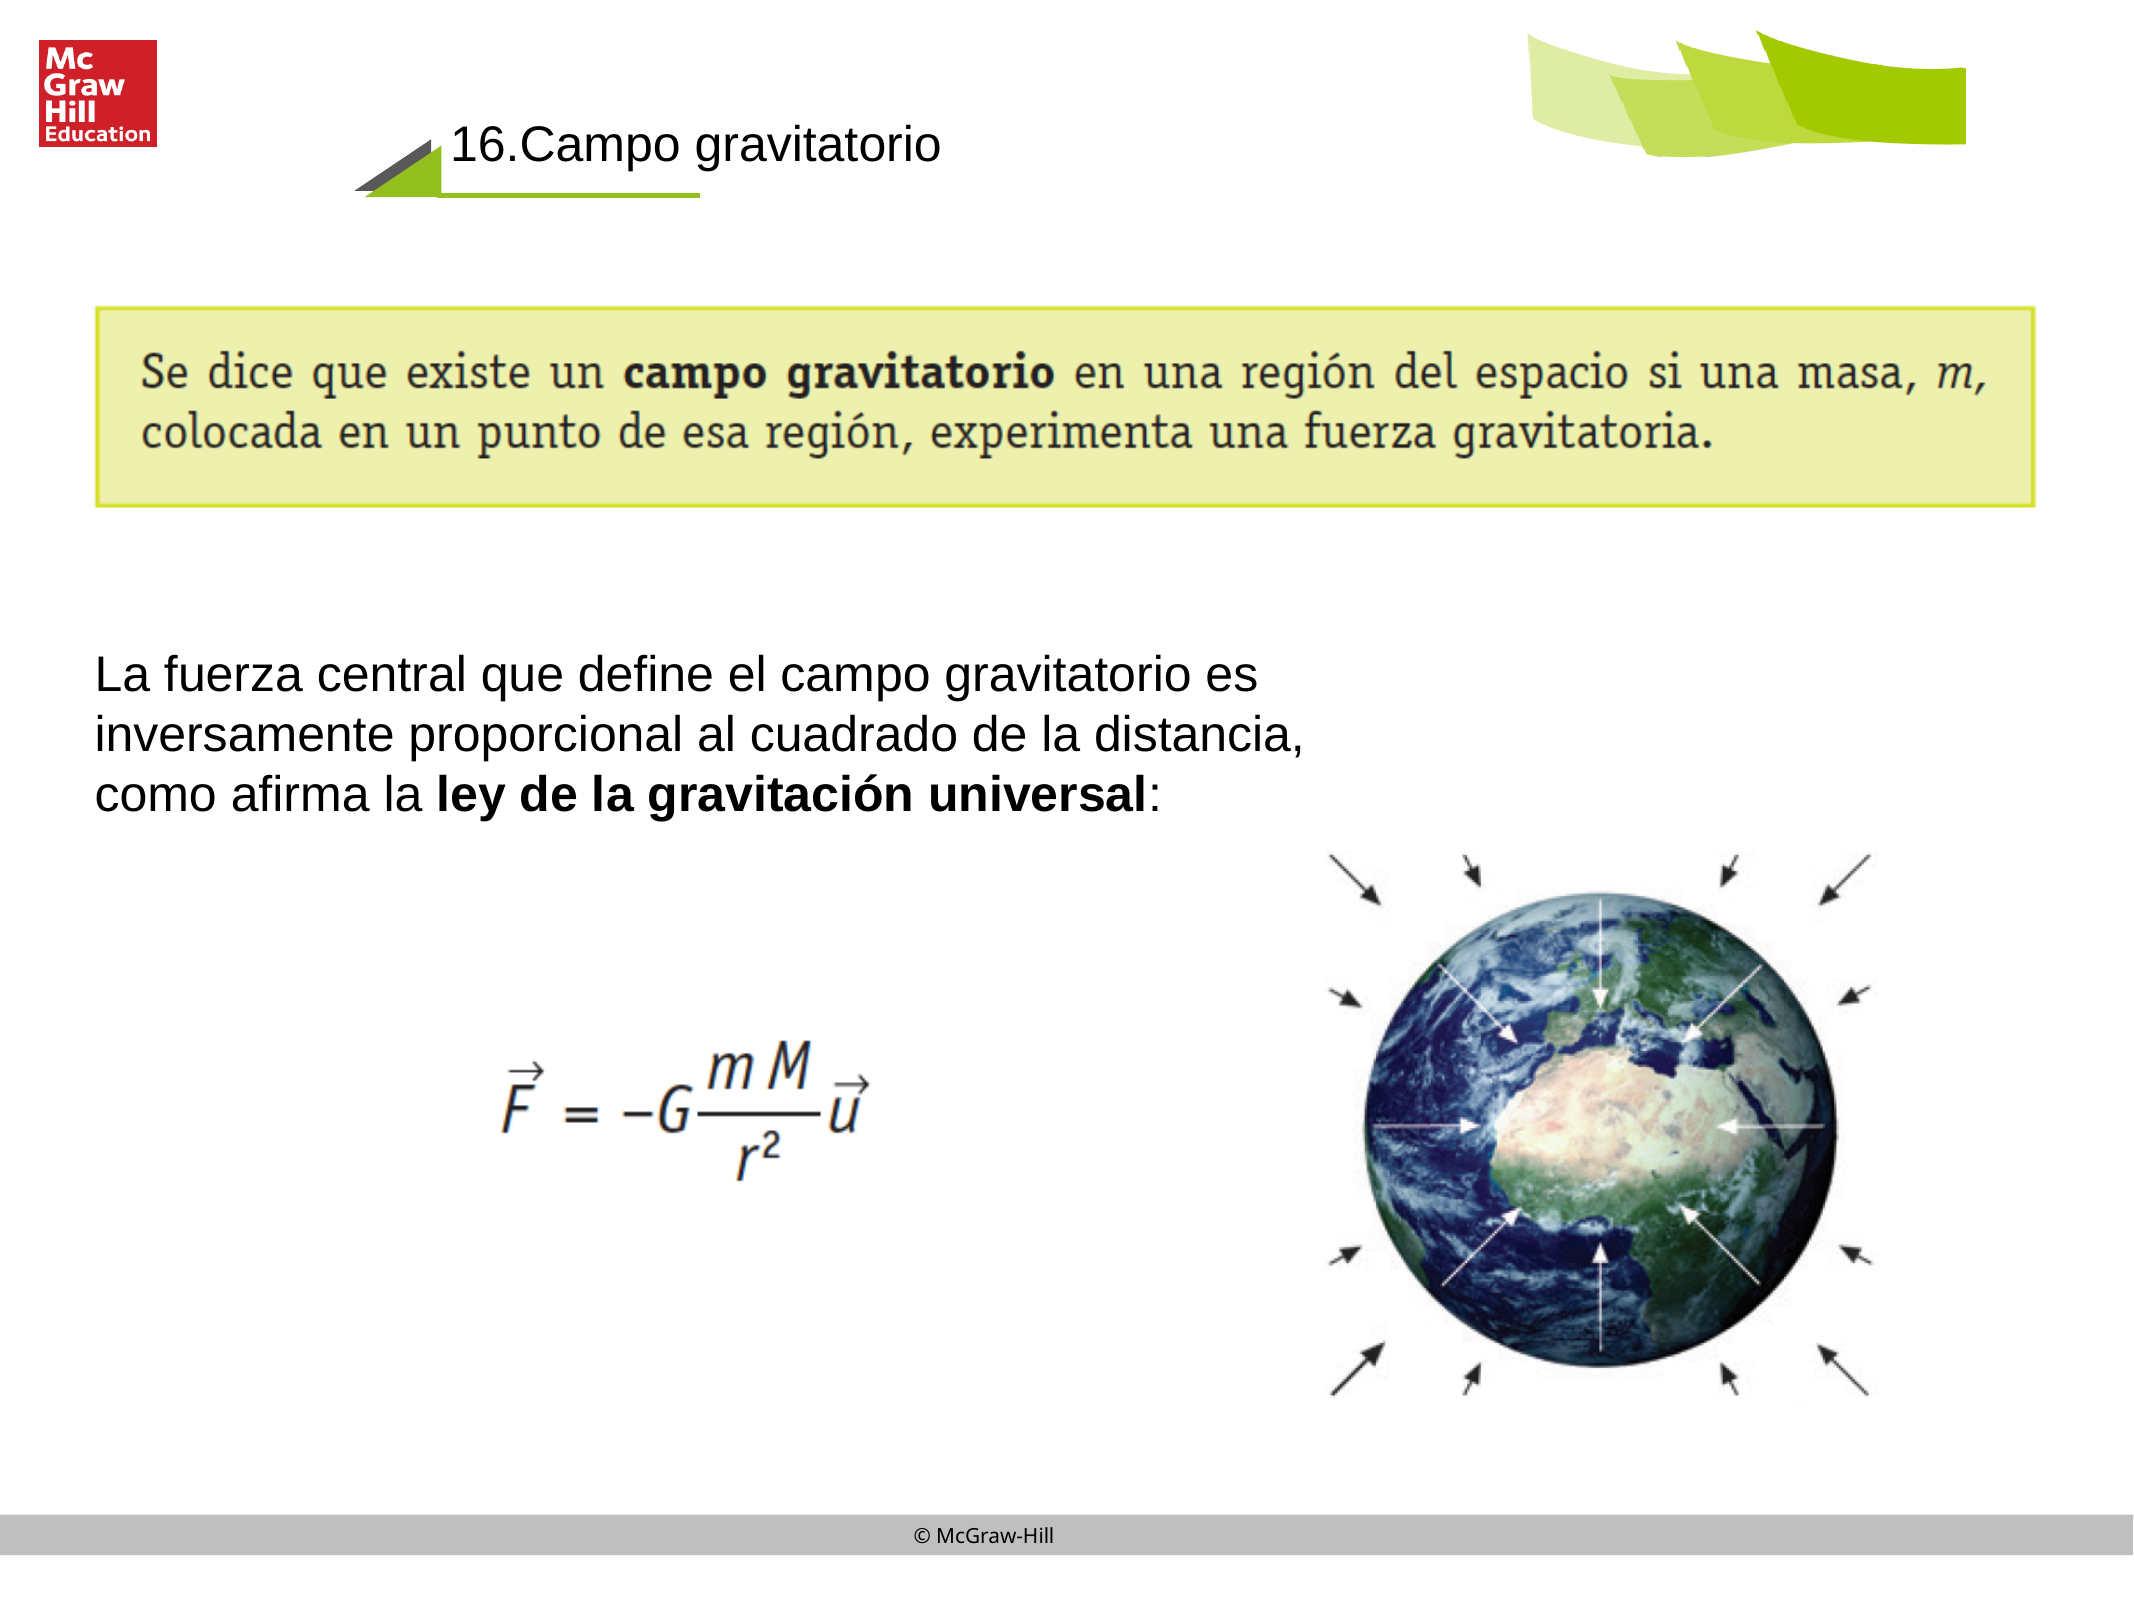

16.Campo gravitatorio
La fuerza central que define el campo gravitatorio es
inversamente proporcional al cuadrado de la distancia,
como afirma la ley de la gravitación universal:
© McGraw-Hill